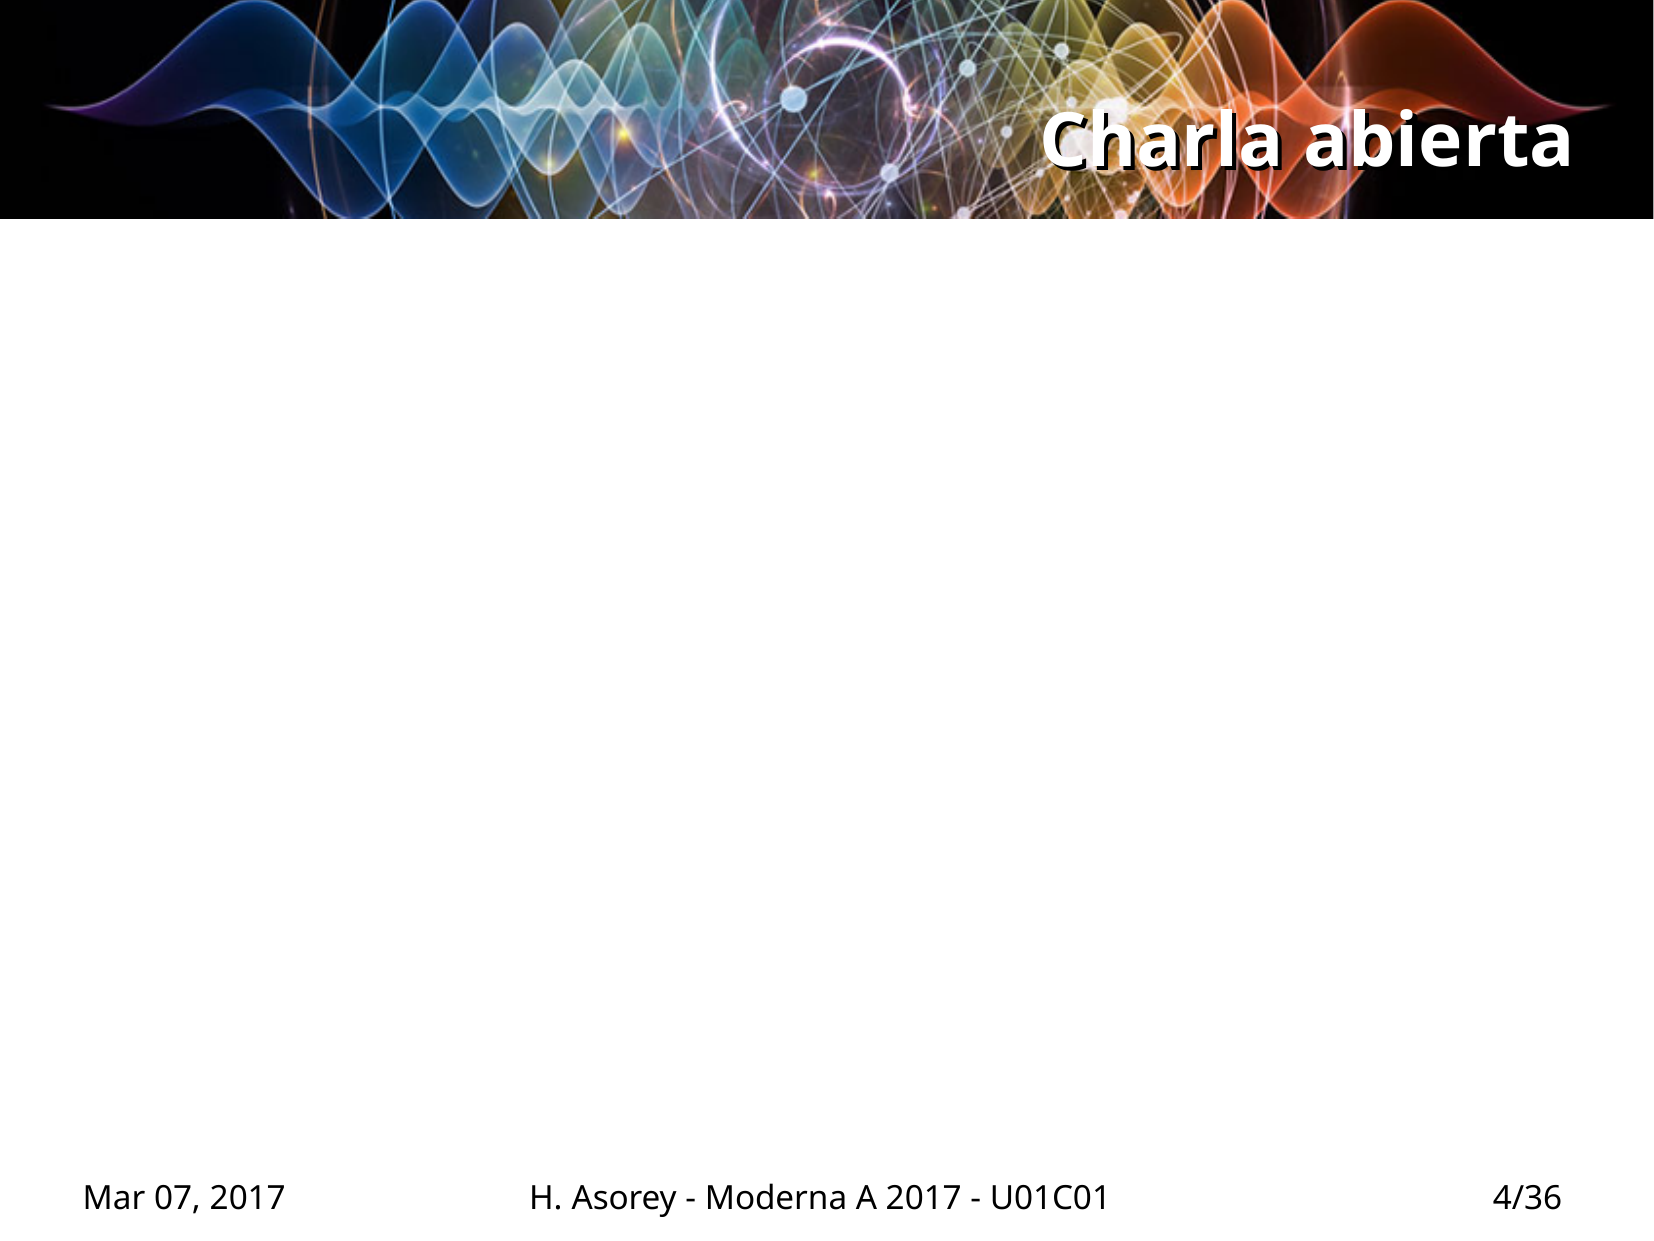

# Charla abierta
Mar 07, 2017
H. Asorey - Moderna A 2017 - U01C01
4